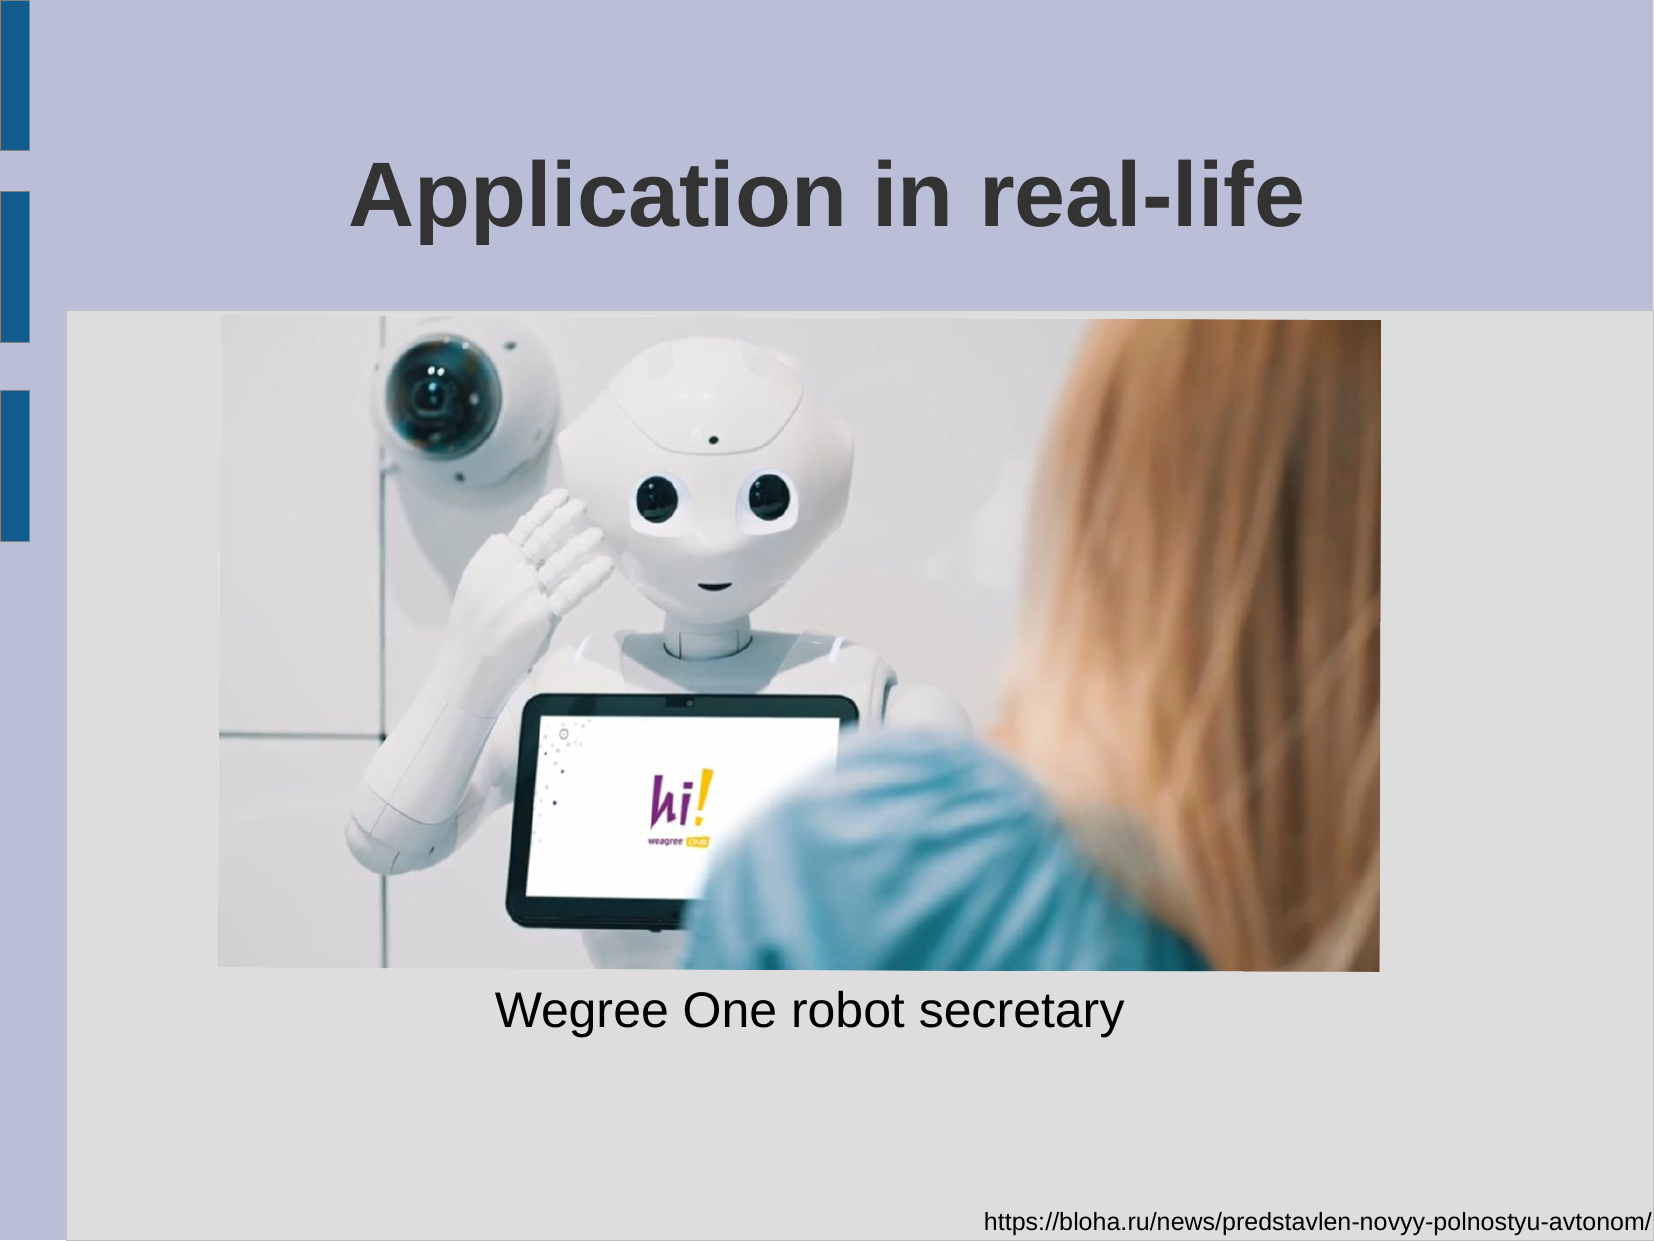

# Application in real-life
Wegree One robot secretary
https://bloha.ru/news/predstavlen-novyy-polnostyu-avtonom/